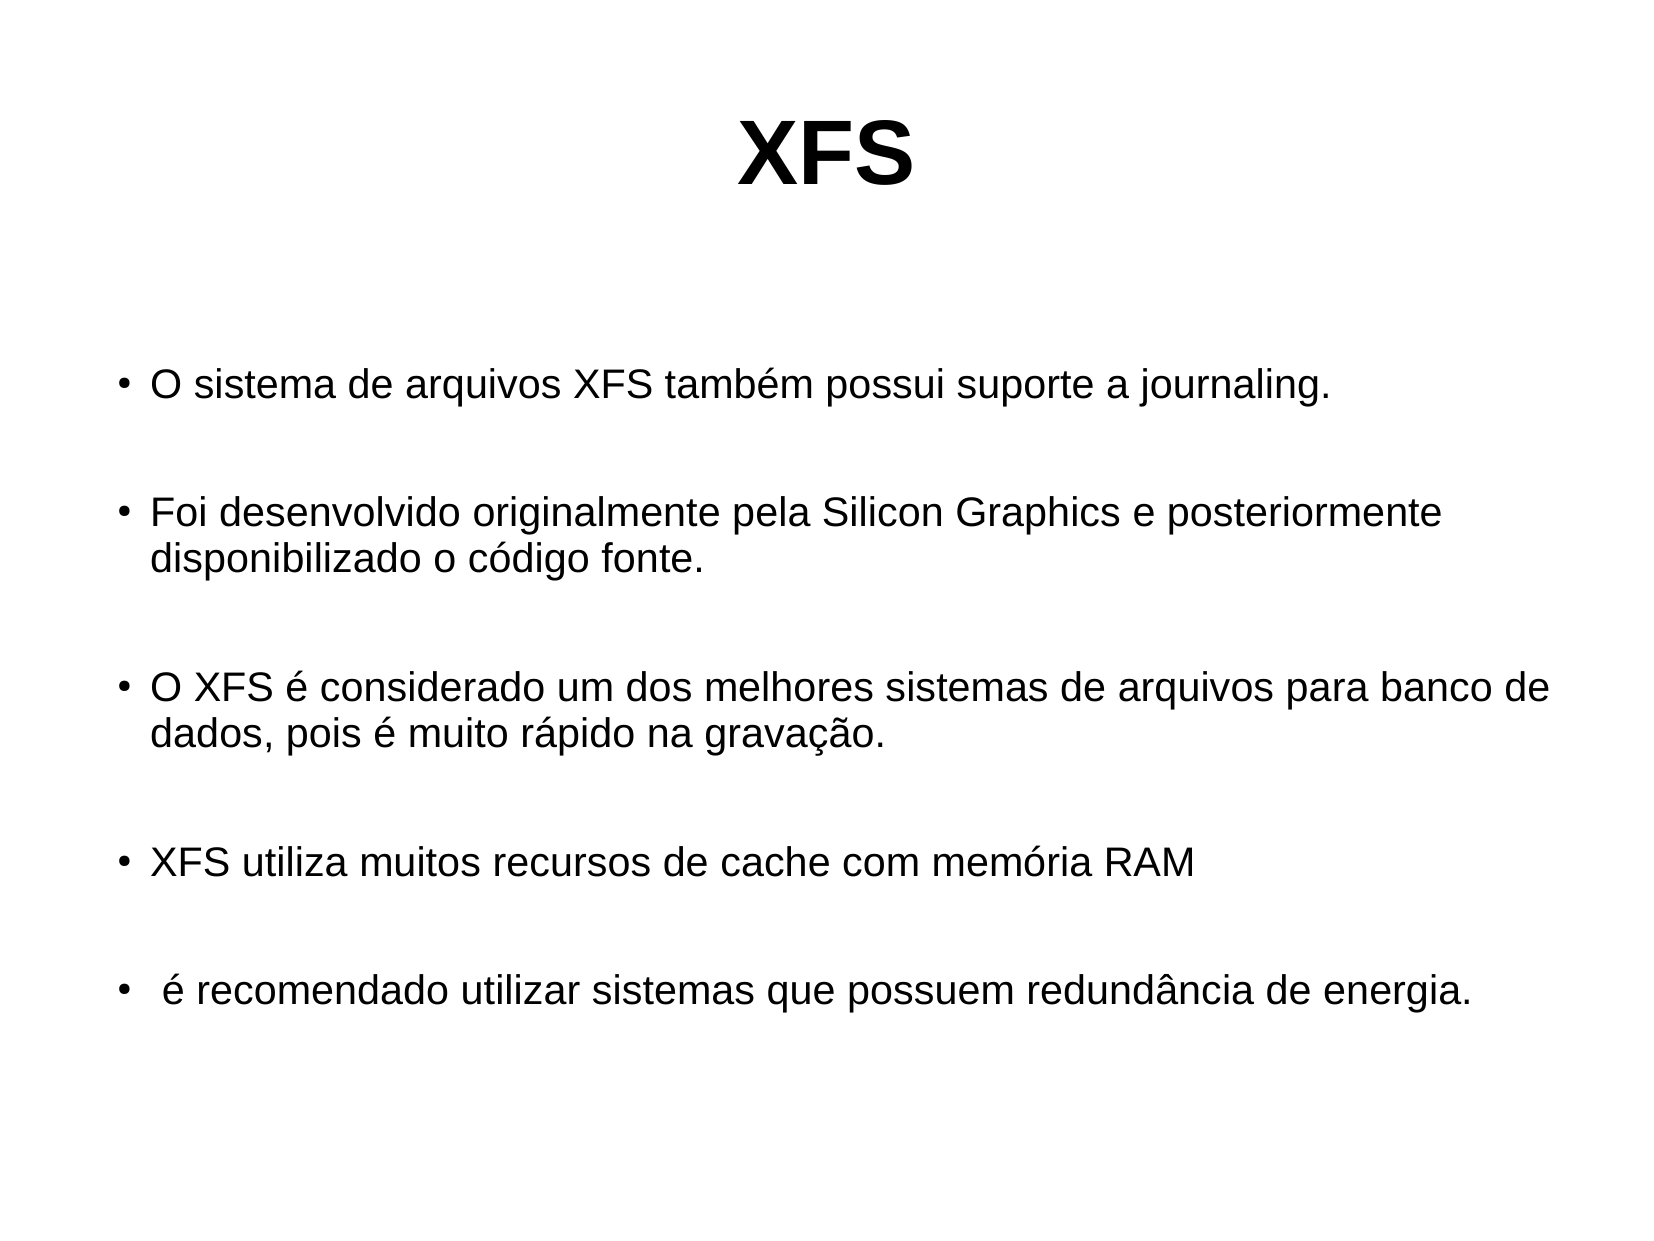

# XFS
O sistema de arquivos XFS também possui suporte a journaling.
Foi desenvolvido originalmente pela Silicon Graphics e posteriormente disponibilizado o código fonte.
O XFS é considerado um dos melhores sistemas de arquivos para banco de dados, pois é muito rápido na gravação.
XFS utiliza muitos recursos de cache com memória RAM
 é recomendado utilizar sistemas que possuem redundância de energia.